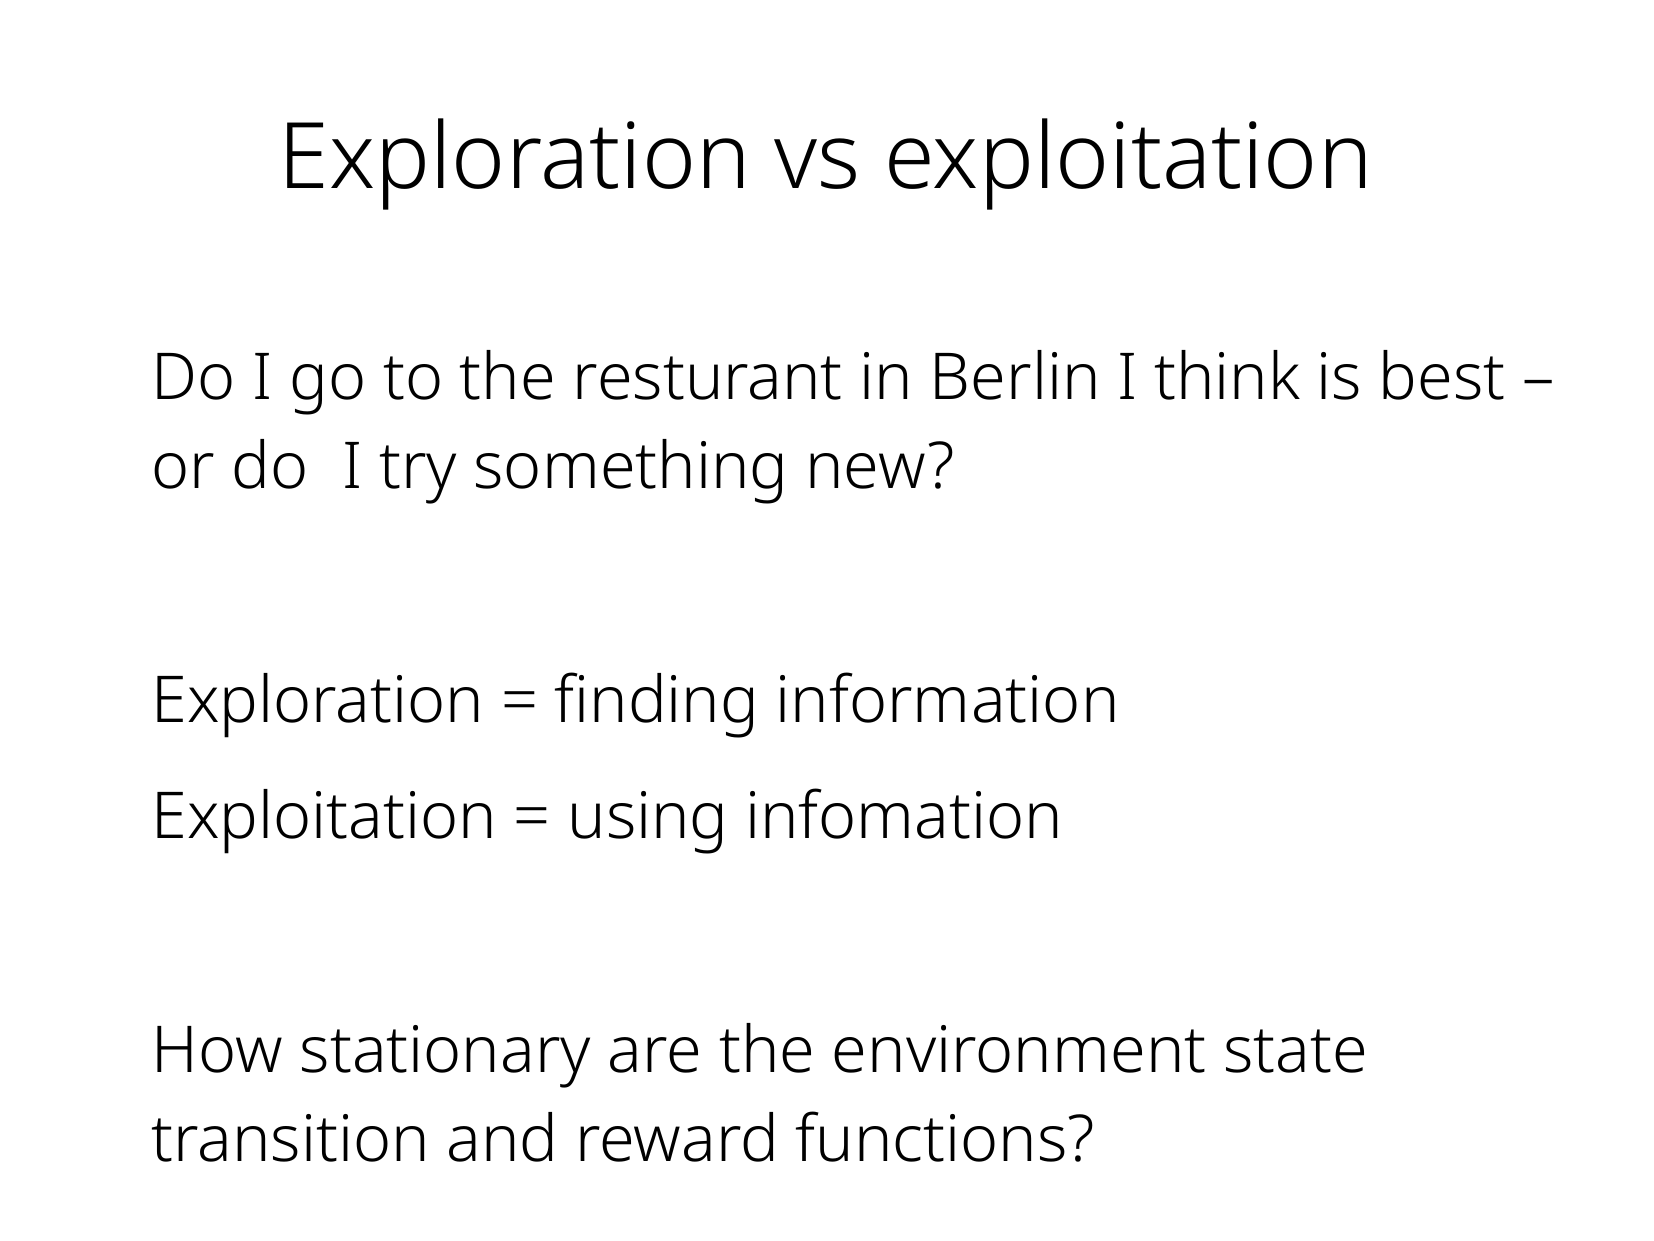

# Exploration vs exploitation
Do I go to the resturant in Berlin I think is best – or do I try something new?
Exploration = finding information
Exploitation = using infomation
How stationary are the environment state transition and reward functions?